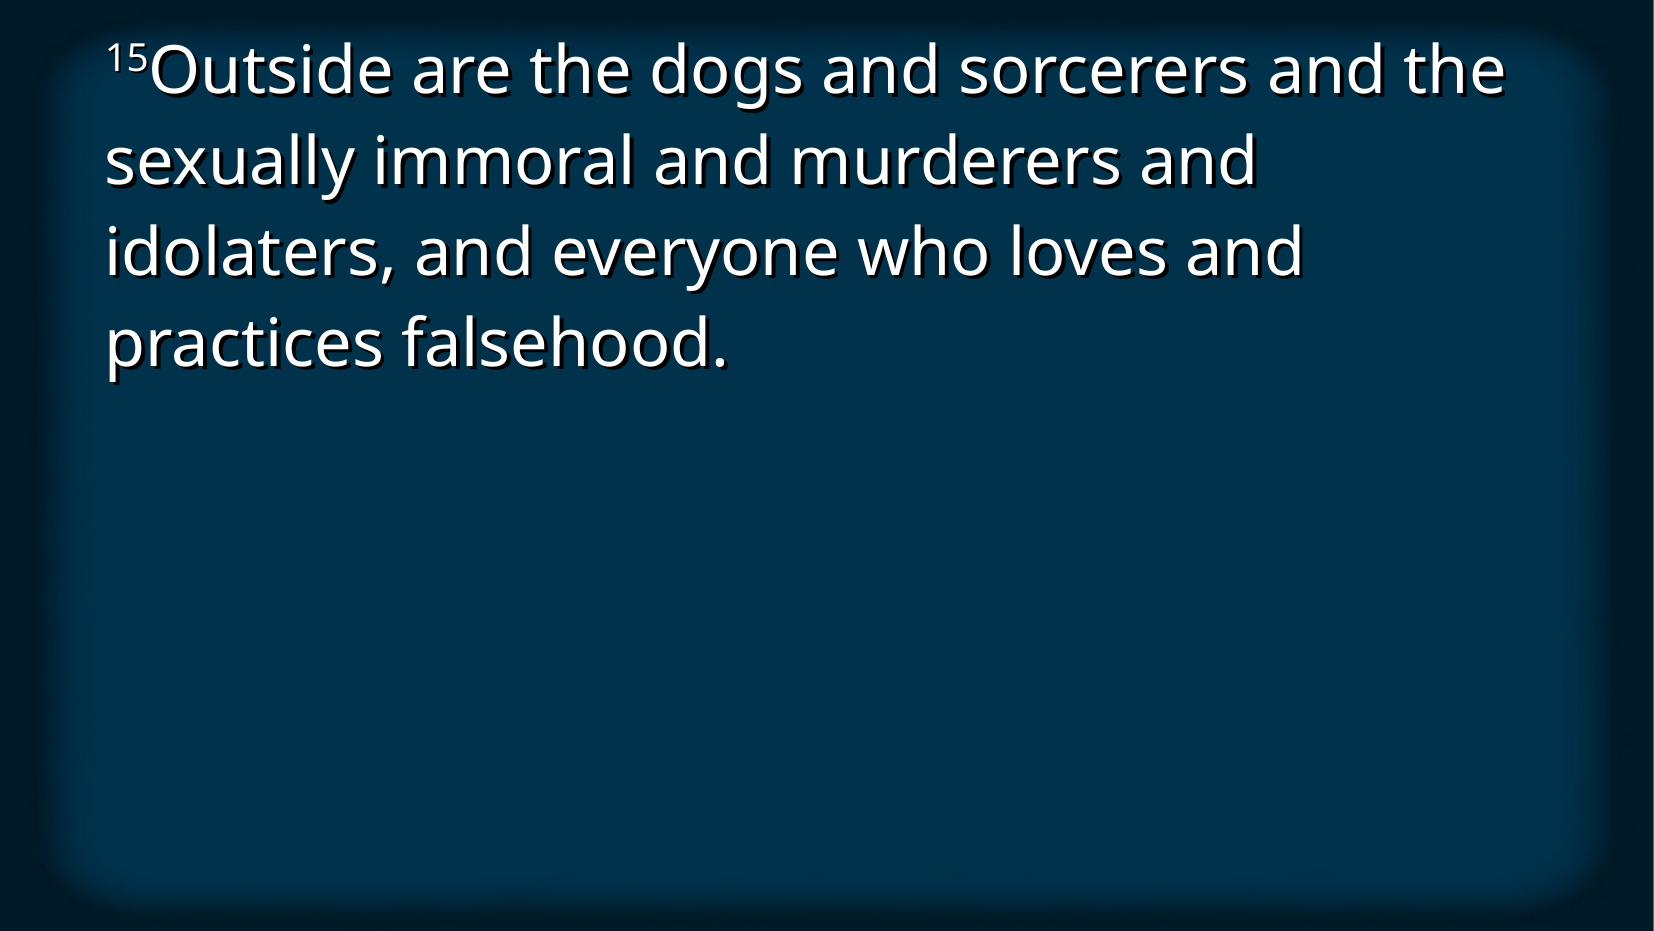

15Outside are the dogs and sorcerers and the sexually immoral and murderers and idolaters, and everyone who loves and practices falsehood.